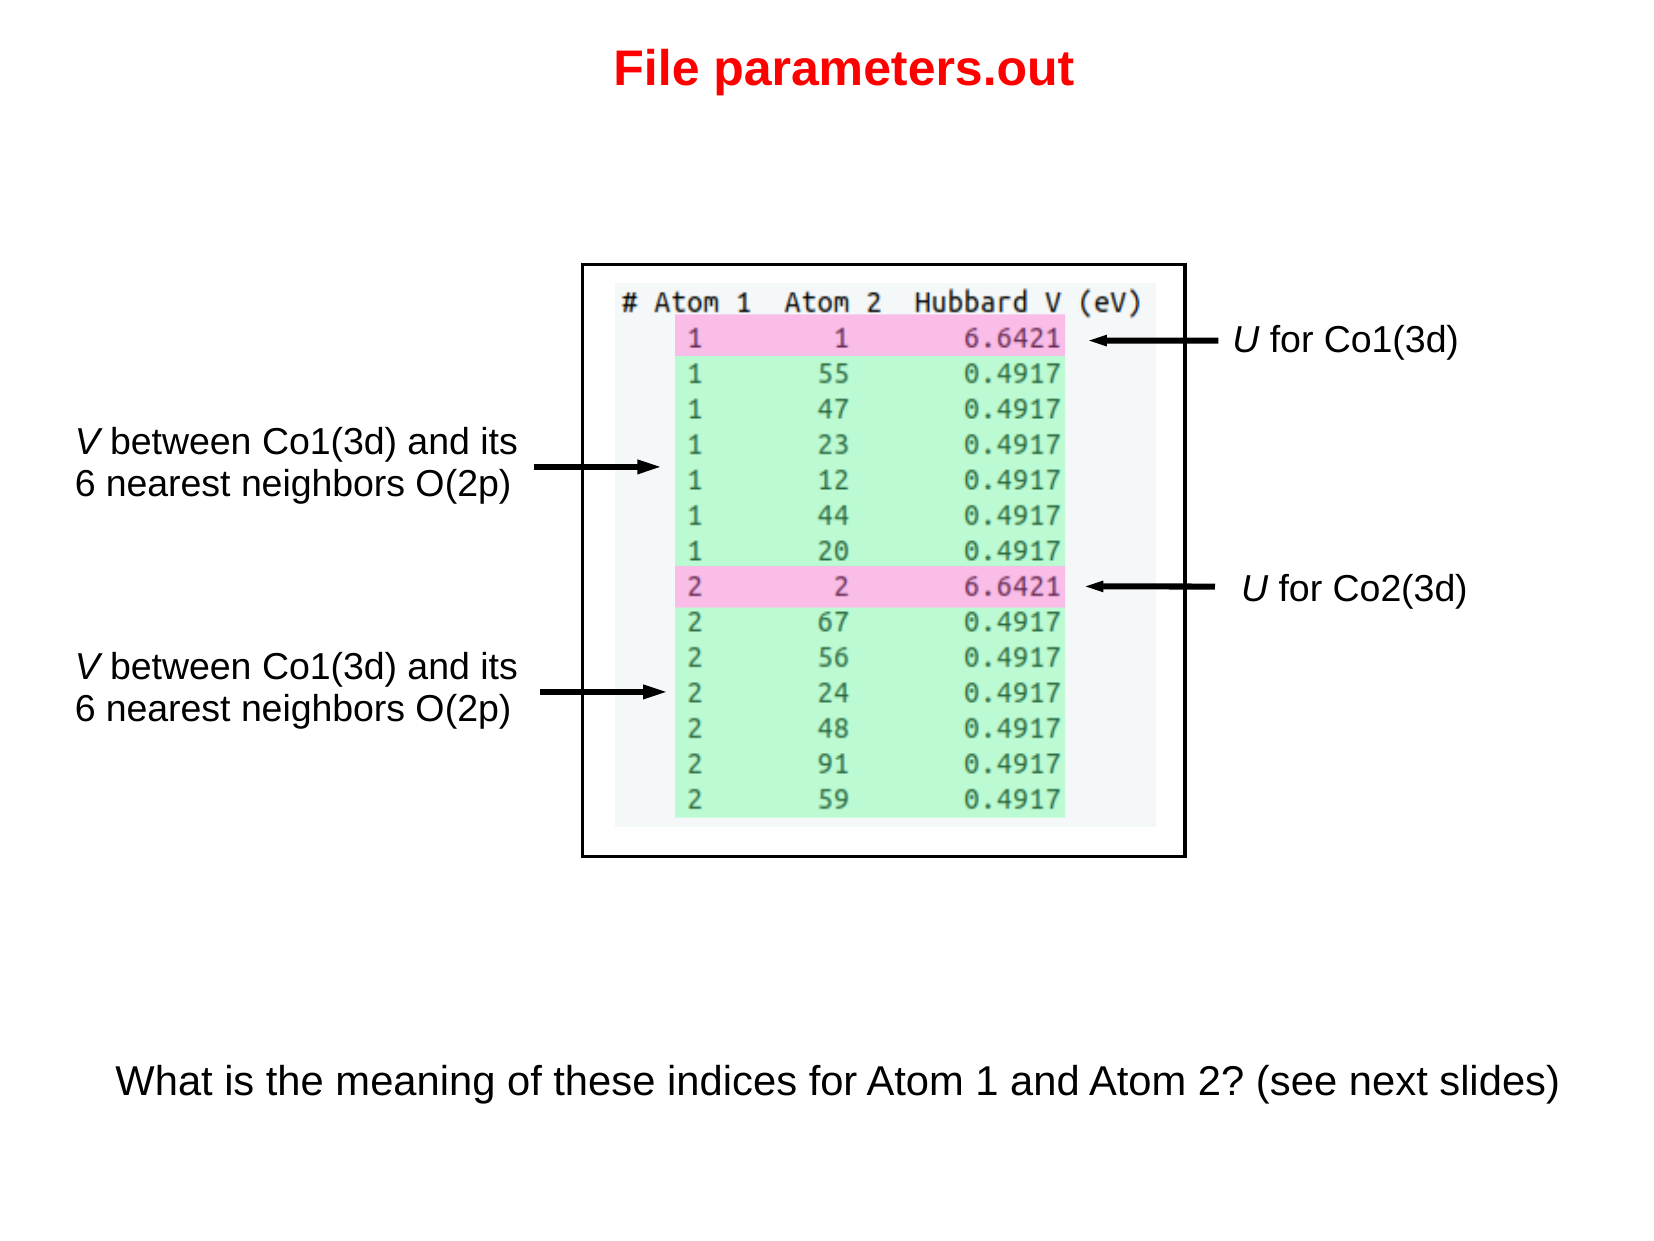

# File parameters.out
U for Co1(3d)
V between Co1(3d) and its
6 nearest neighbors O(2p)
U for Co2(3d)
V between Co1(3d) and its
6 nearest neighbors O(2p)
What is the meaning of these indices for Atom 1 and Atom 2? (see next slides)